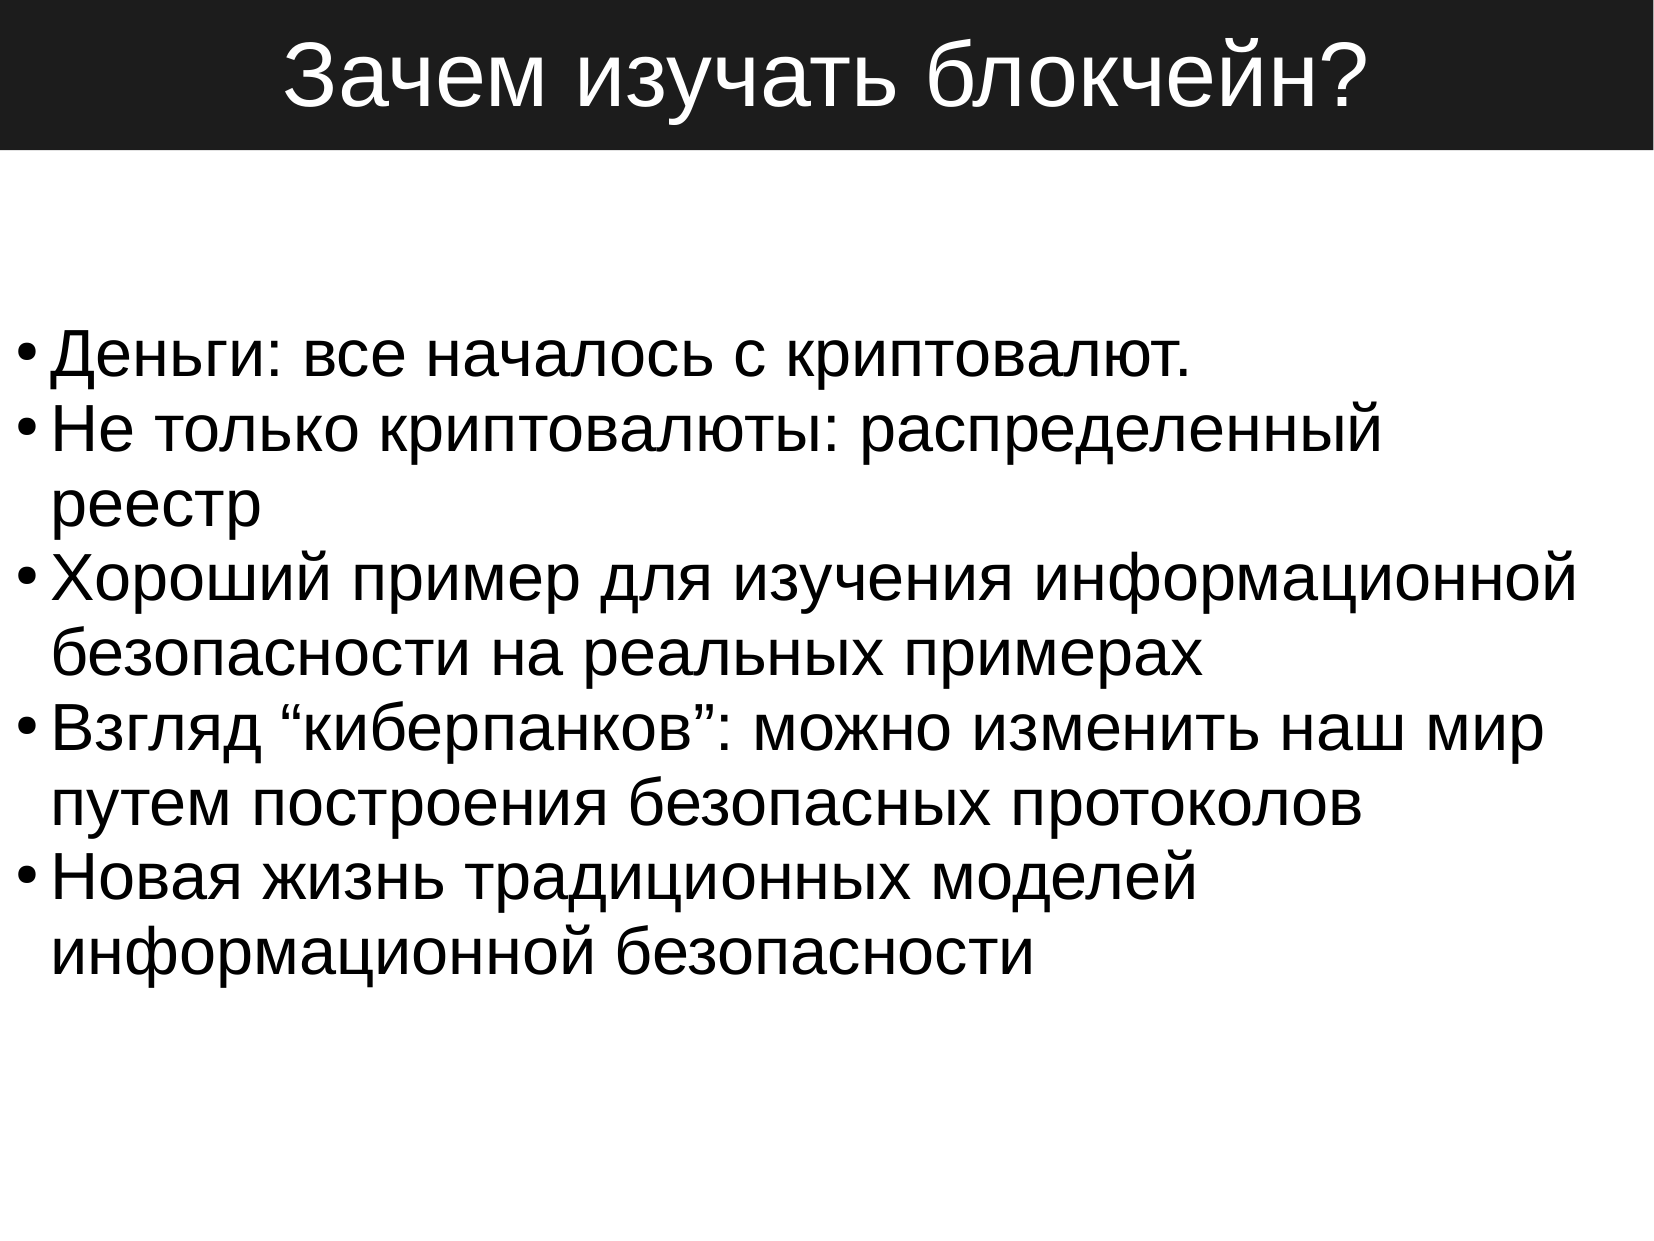

# Зачем изучать блокчейн?
Деньги: все началось с криптовалют.
Не только криптовалюты: распределенный реестр
Хороший пример для изучения информационной безопасности на реальных примерах
Взгляд “киберпанков”: можно изменить наш мир путем построения безопасных протоколов
Новая жизнь традиционных моделей информационной безопасности